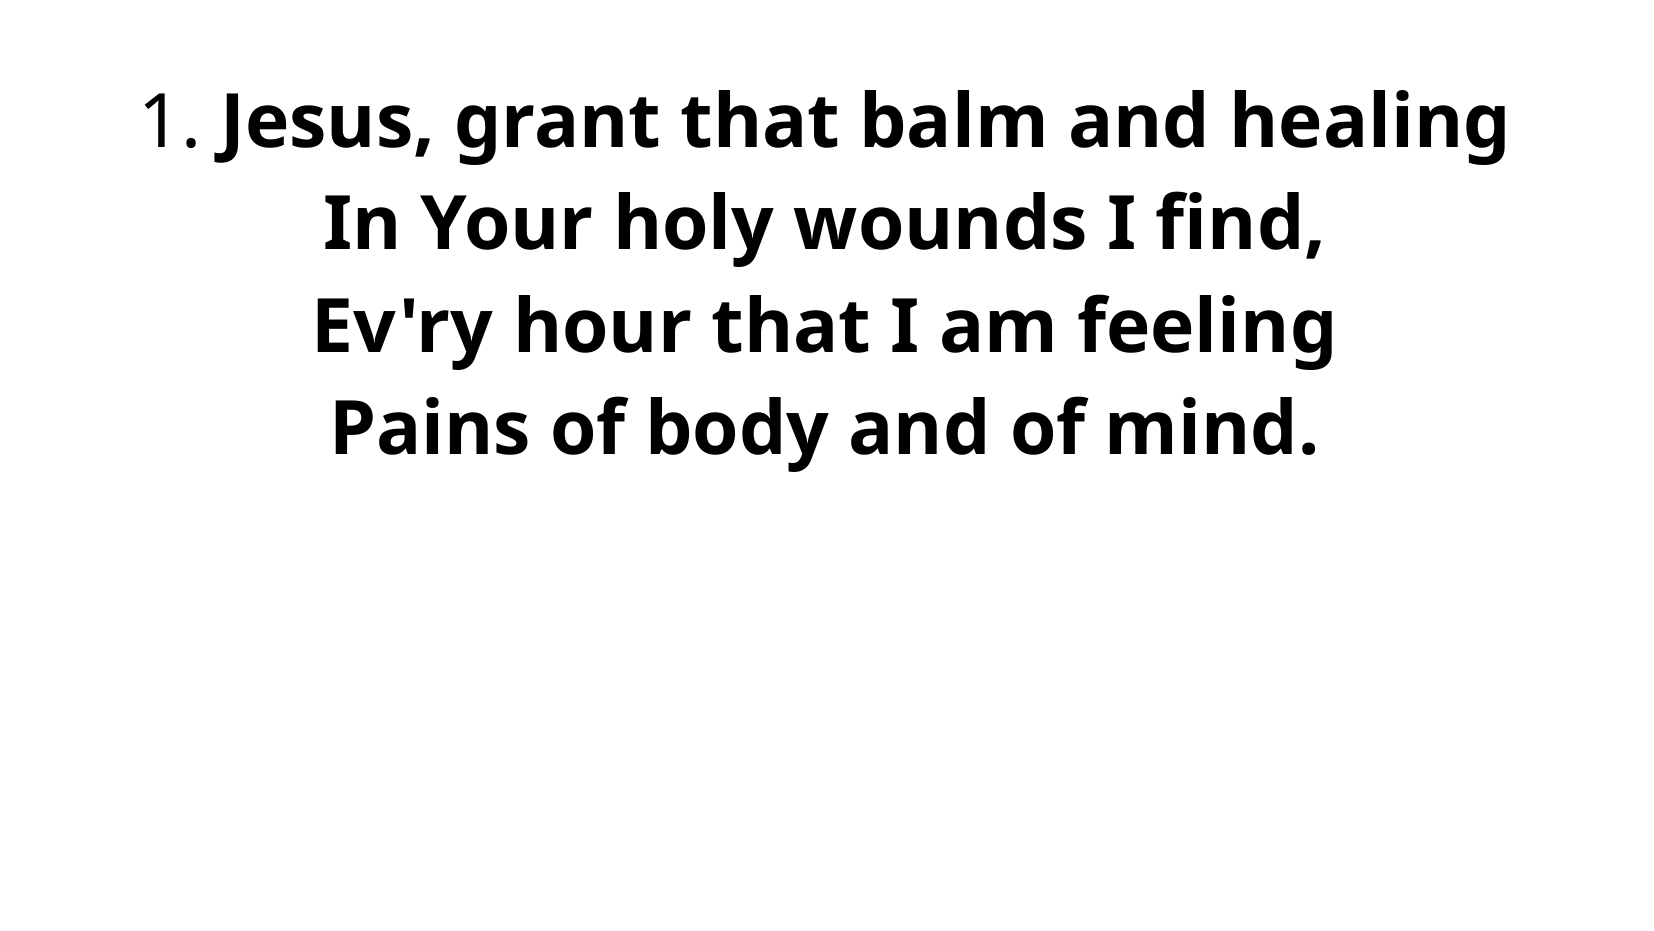

1. Jesus, grant that balm and healing
In Your holy wounds I find,
Ev'ry hour that I am feeling
Pains of body and of mind.